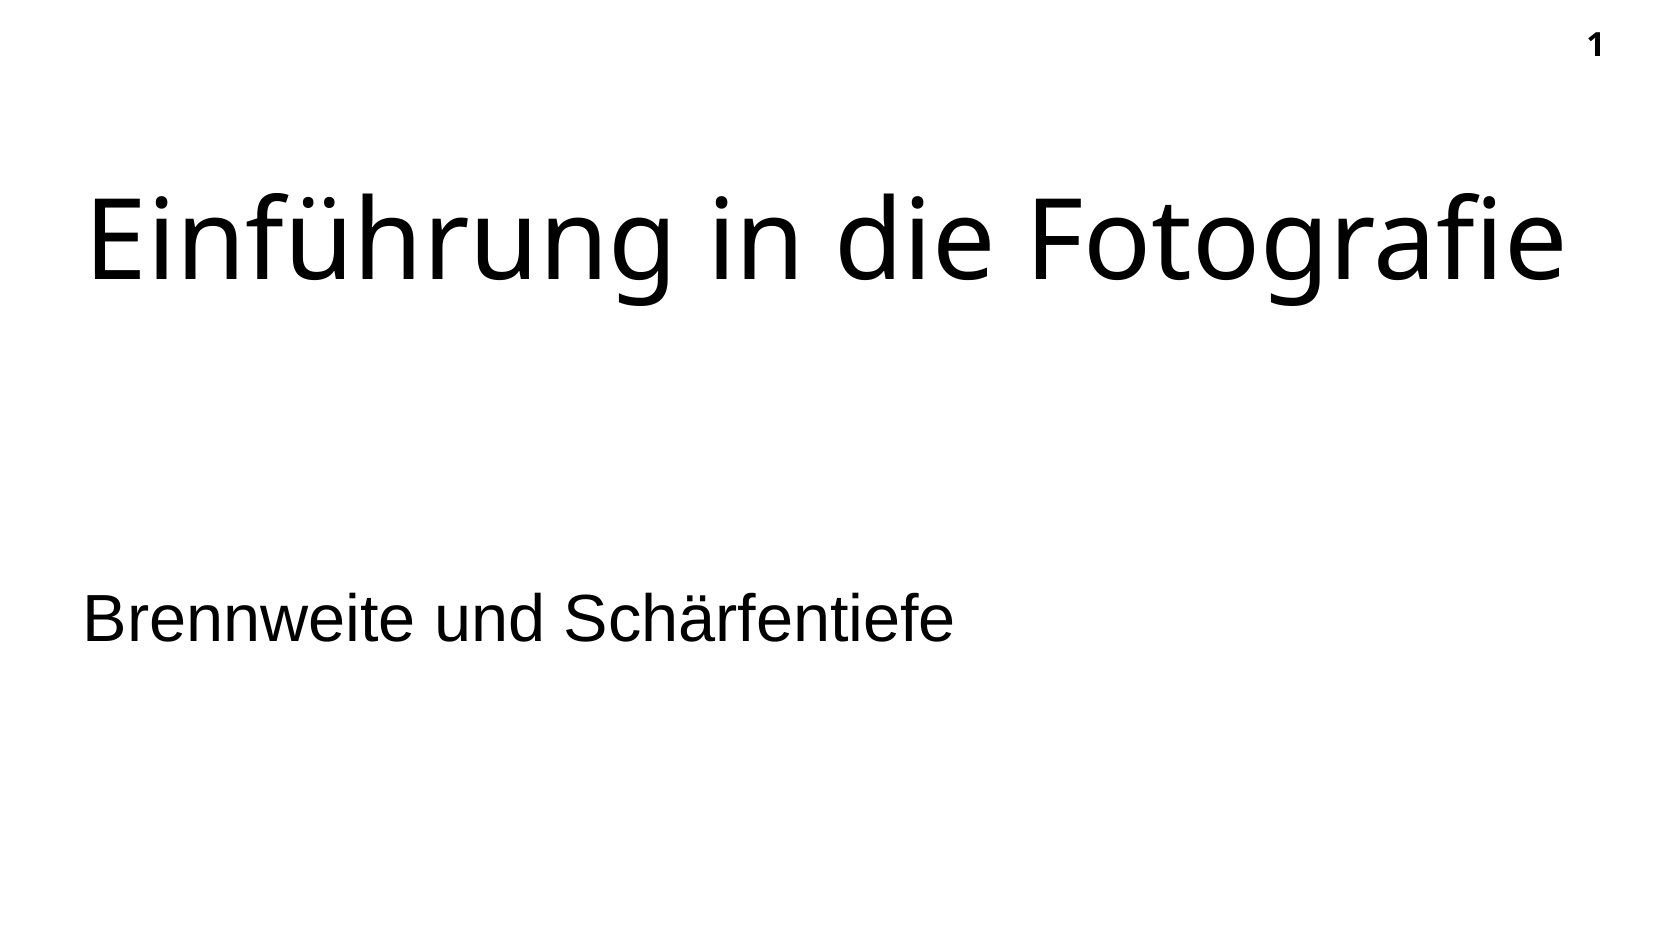

# Einführung in die Fotografie
Brennweite und Schärfentiefe